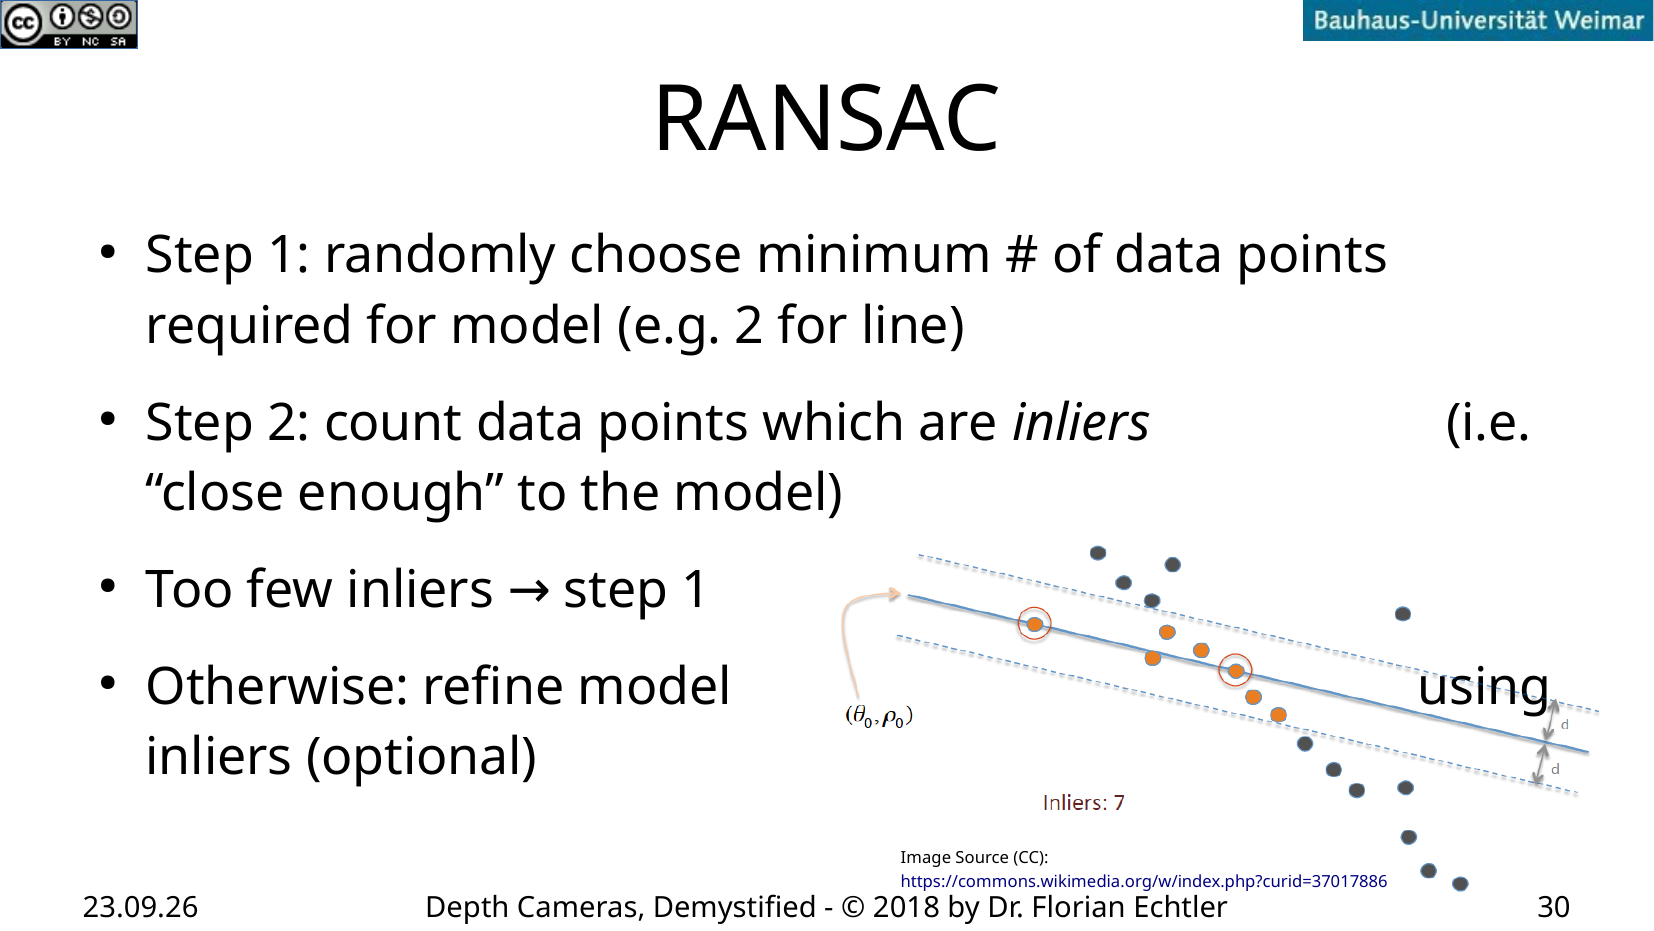

# RANSAC
Step 1: randomly choose minimum # of data points required for model (e.g. 2 for line)
Step 2: count data points which are inliers (i.e. “close enough” to the model)
Too few inliers → step 1
Otherwise: refine model using inliers (optional)
Image Source (CC): https://commons.wikimedia.org/w/index.php?curid=37017886
Depth Cameras, Demystified - © 2018 by Dr. Florian Echtler
30